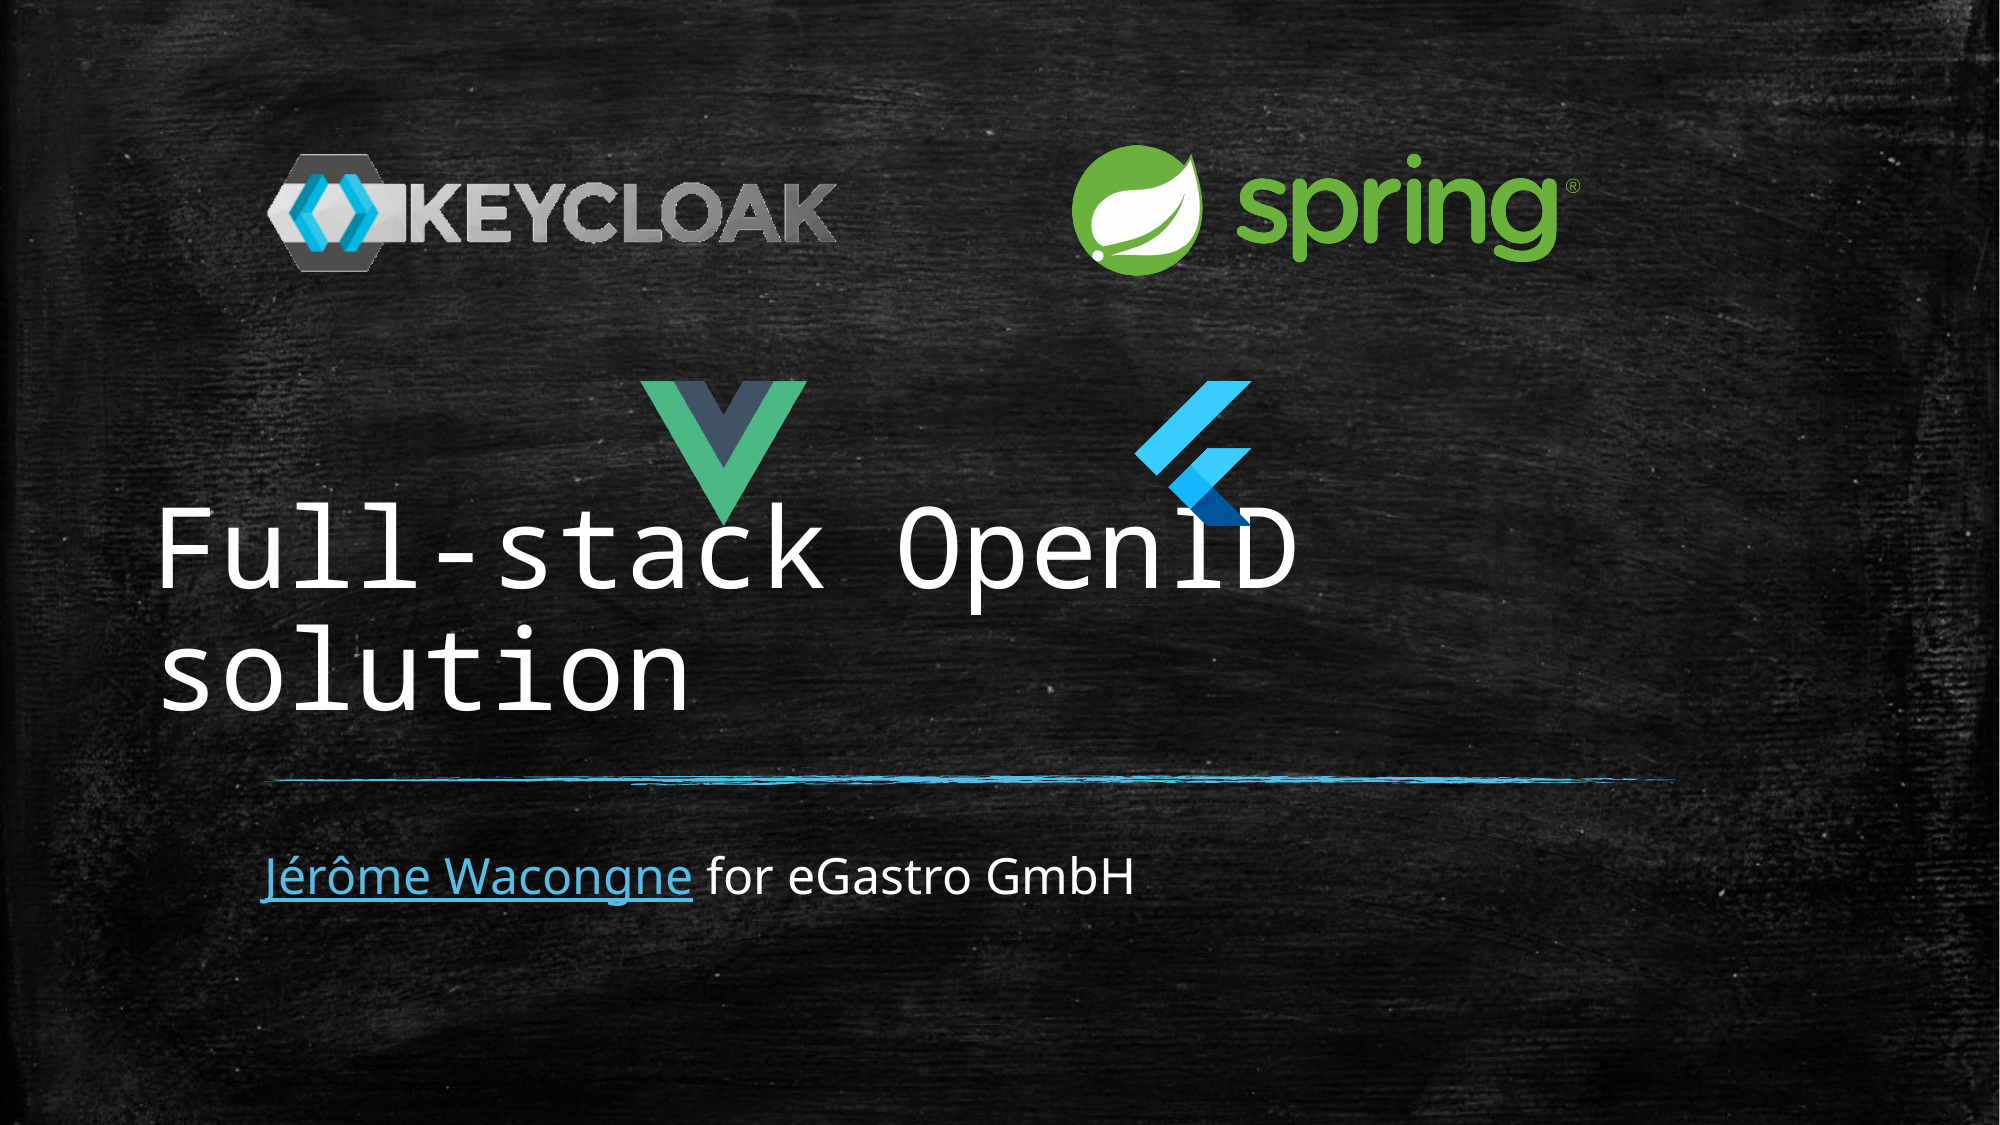

# Full-stack OpenID solution
Jérôme Wacongne for eGastro GmbH